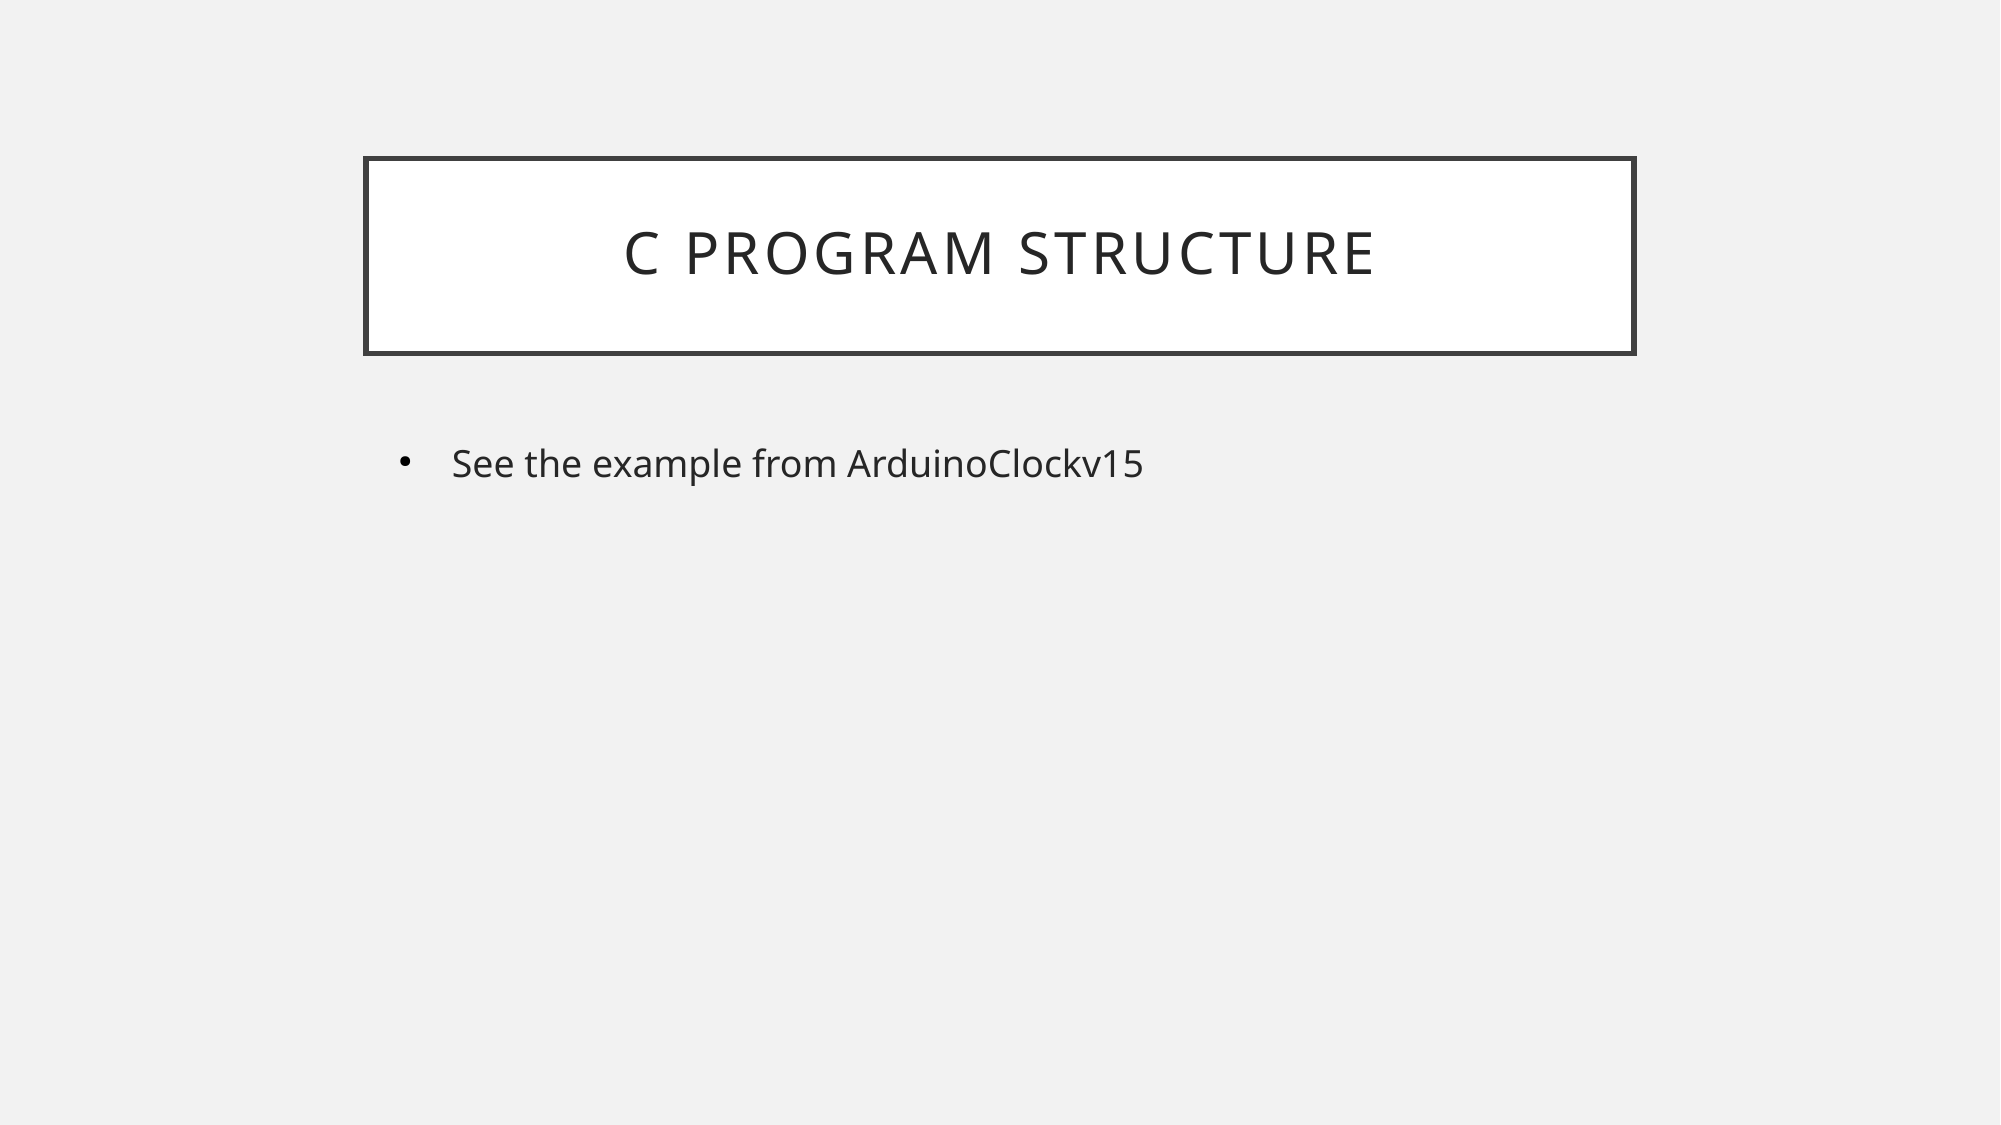

# C program structure
See the example from ArduinoClockv15